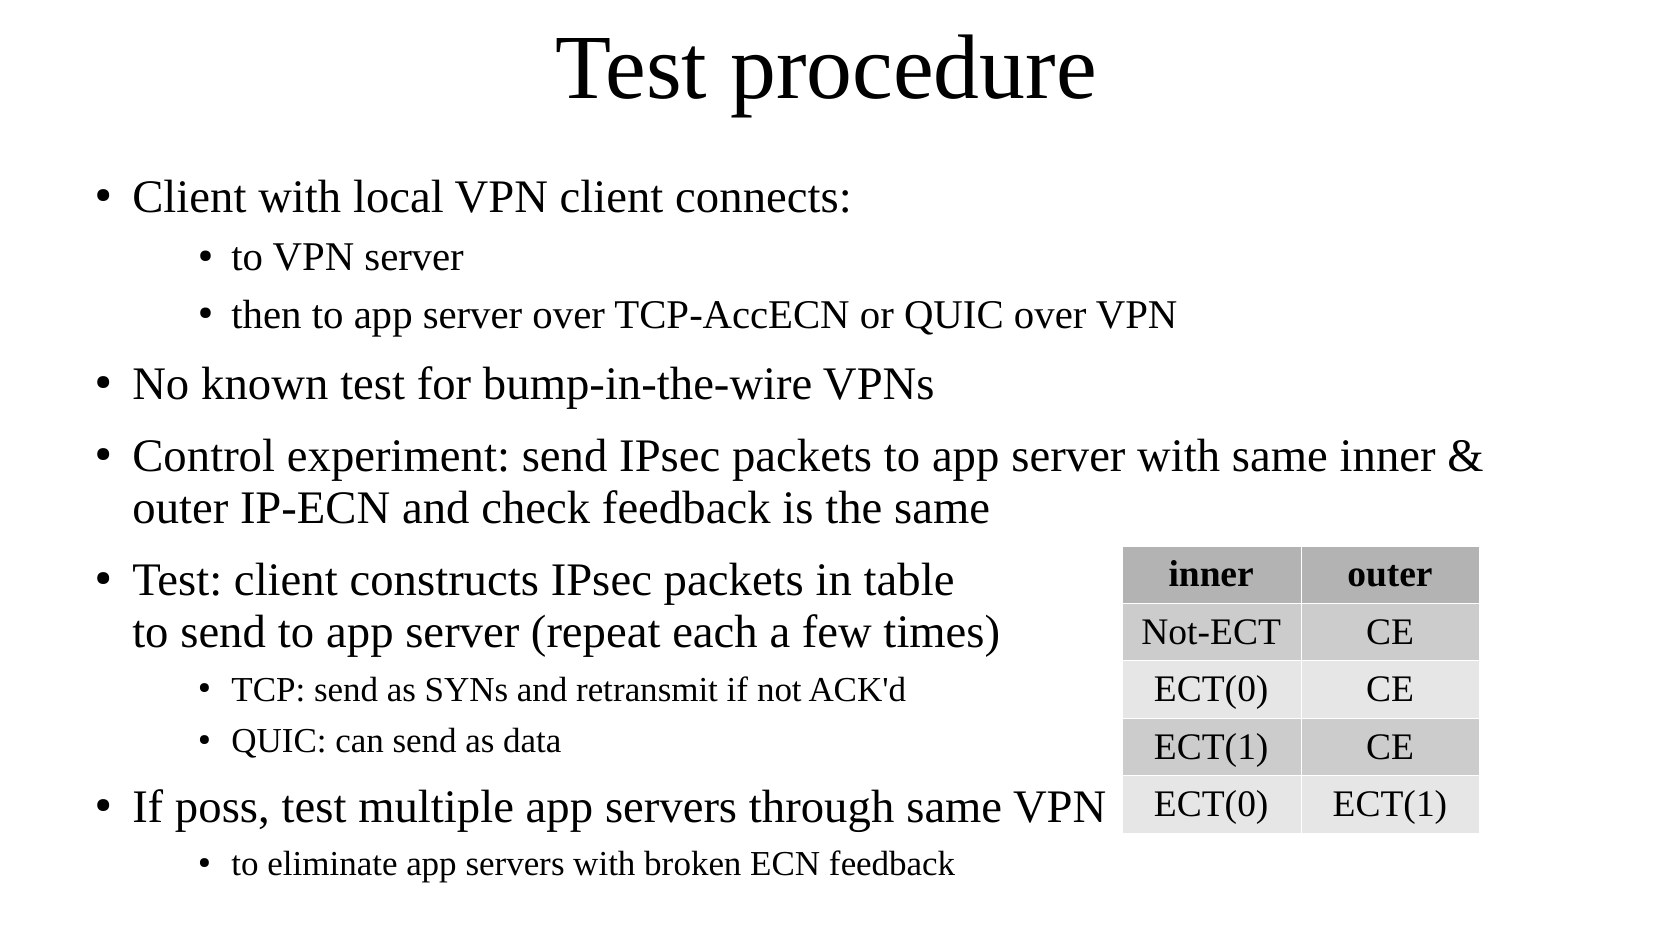

# Test procedure
Client with local VPN client connects:
to VPN server
then to app server over TCP-AccECN or QUIC over VPN
No known test for bump-in-the-wire VPNs
Control experiment: send IPsec packets to app server with same inner & outer IP-ECN and check feedback is the same
Test: client constructs IPsec packets in table
to send to app server (repeat each a few times)
TCP: send as SYNs and retransmit if not ACK'd
QUIC: can send as data
If poss, test multiple app servers through same VPN
to eliminate app servers with broken ECN feedback
| inner | outer |
| --- | --- |
| Not-ECT | CE |
| ECT(0) | CE |
| ECT(1) | CE |
| ECT(0) | ECT(1) |